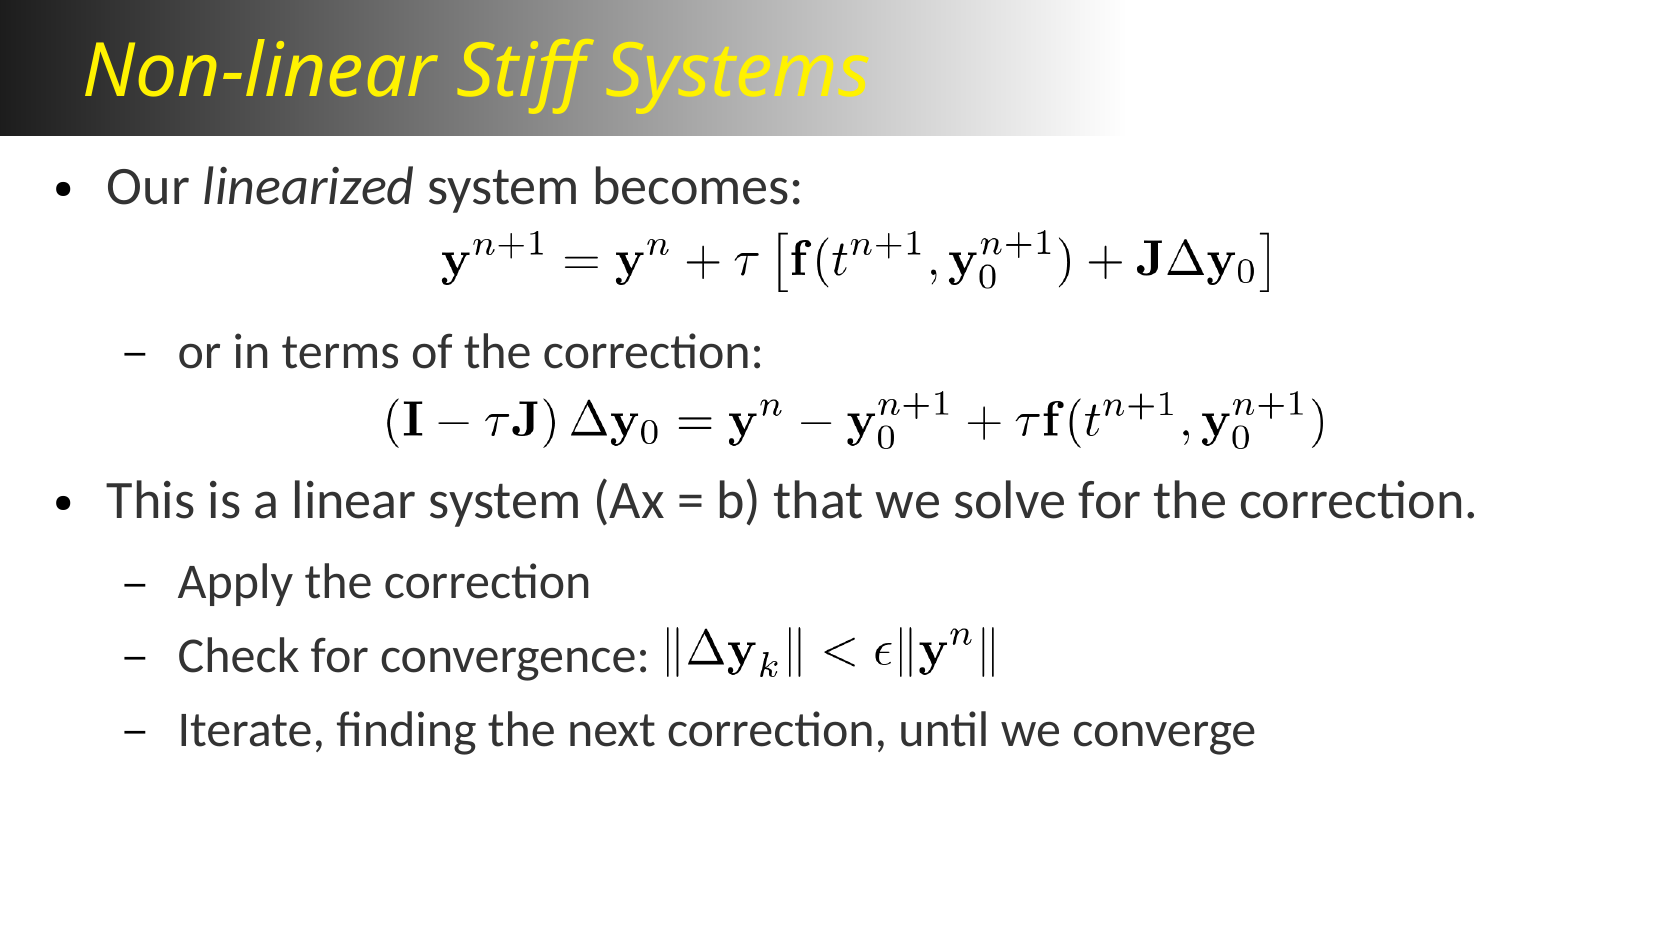

# Non-linear Stiff Systems
Our linearized system becomes:
or in terms of the correction:
This is a linear system (Ax = b) that we solve for the correction.
Apply the correction
Check for convergence:
Iterate, finding the next correction, until we converge